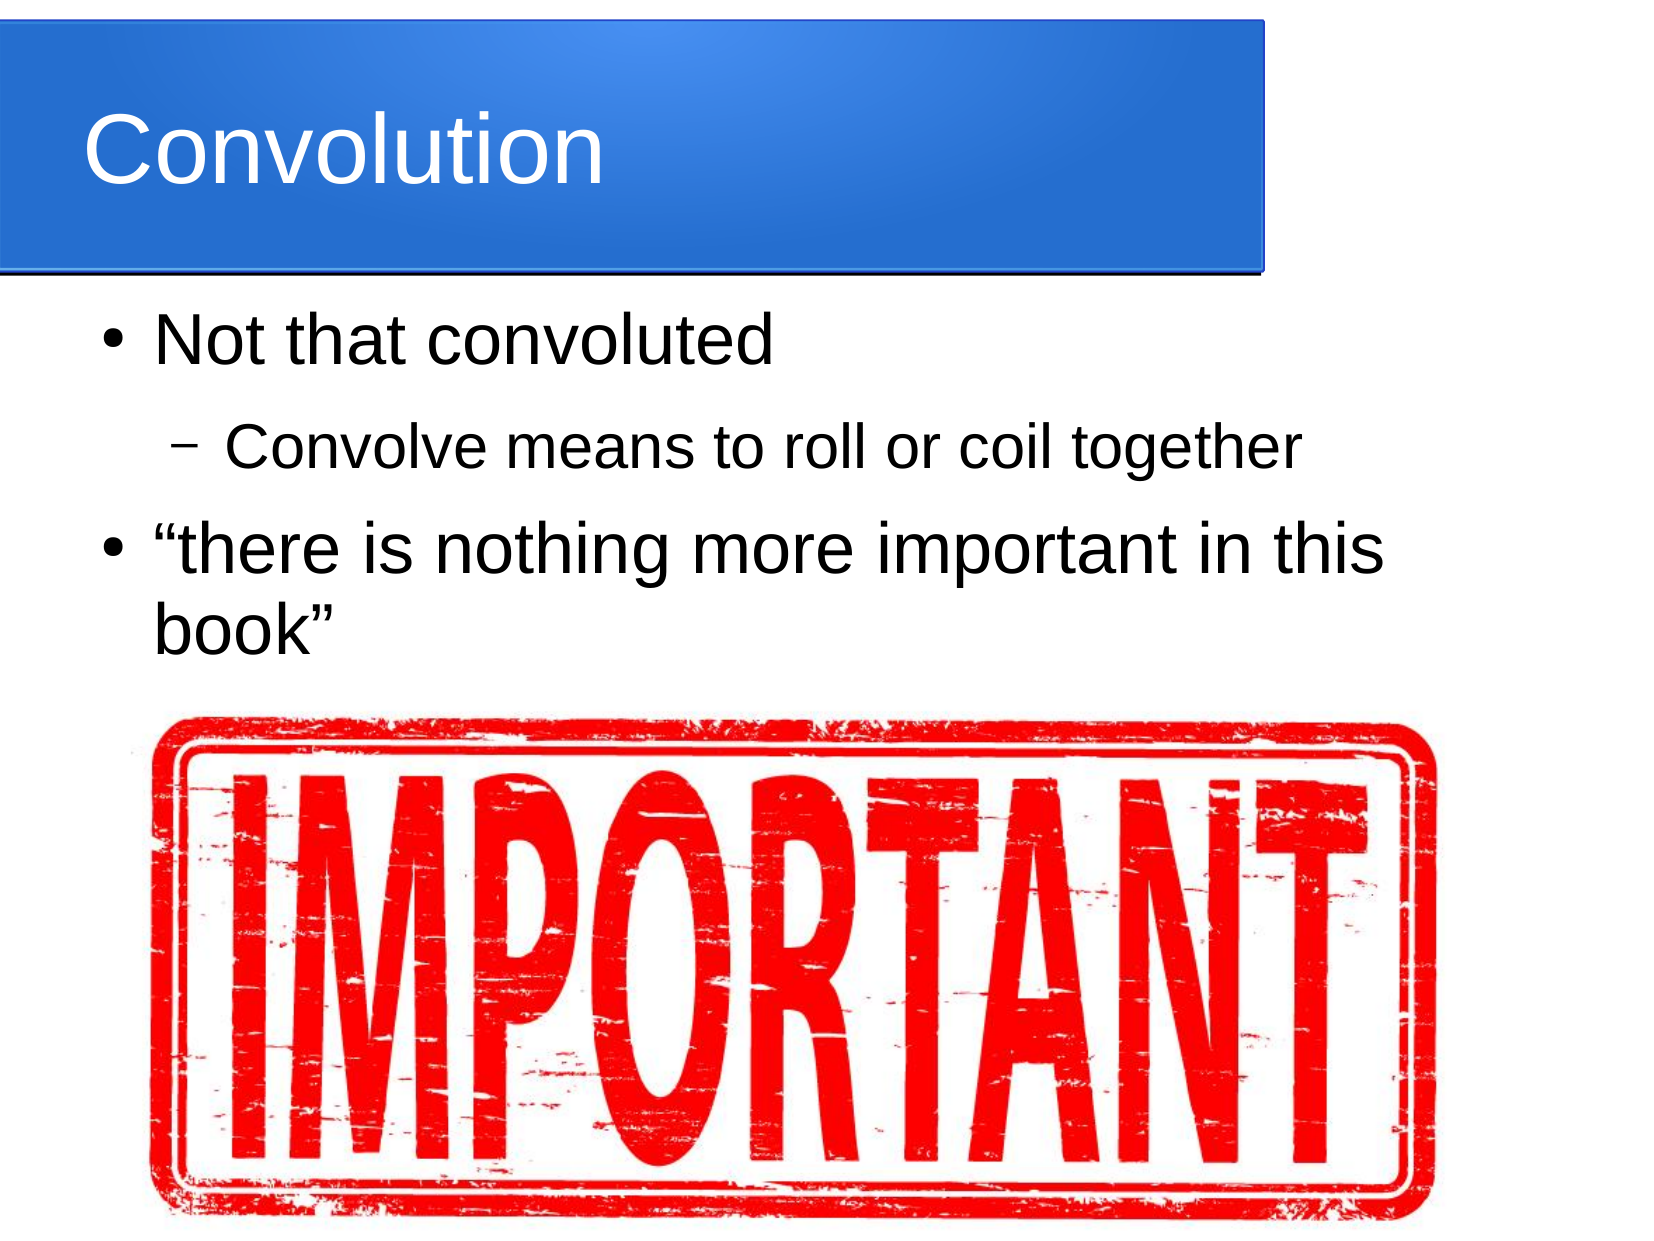

# Convolution
Not that convoluted
Convolve means to roll or coil together
“there is nothing more important in this book”